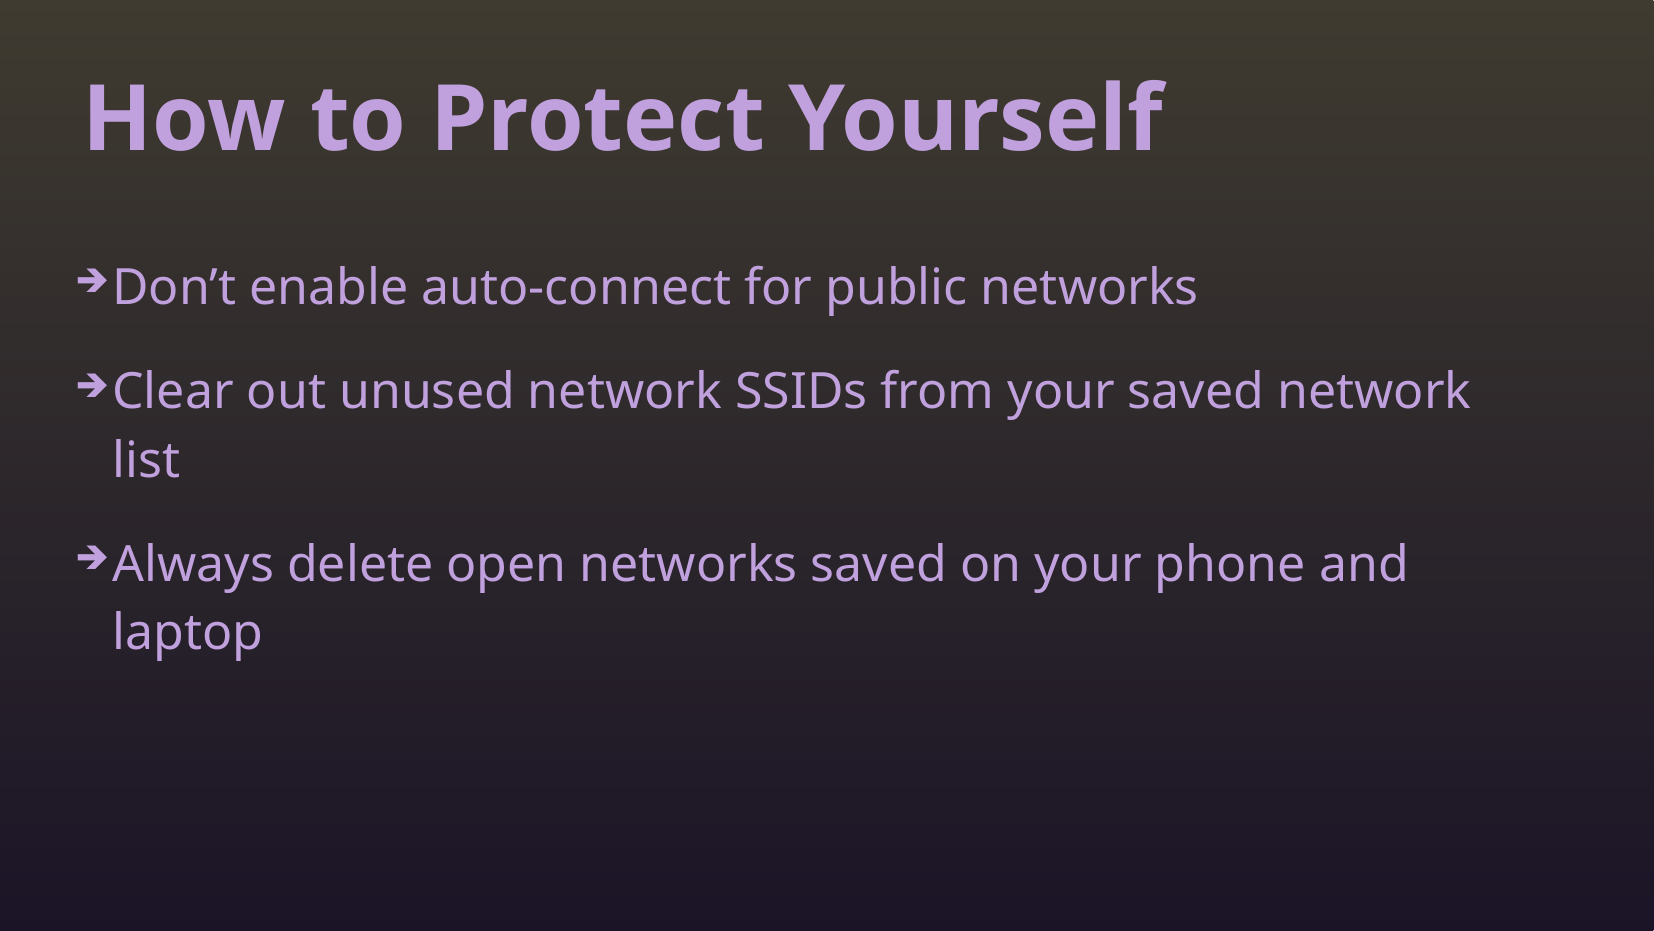

# How to Protect Yourself
Don’t enable auto-connect for public networks
Clear out unused network SSIDs from your saved network list
Always delete open networks saved on your phone and laptop